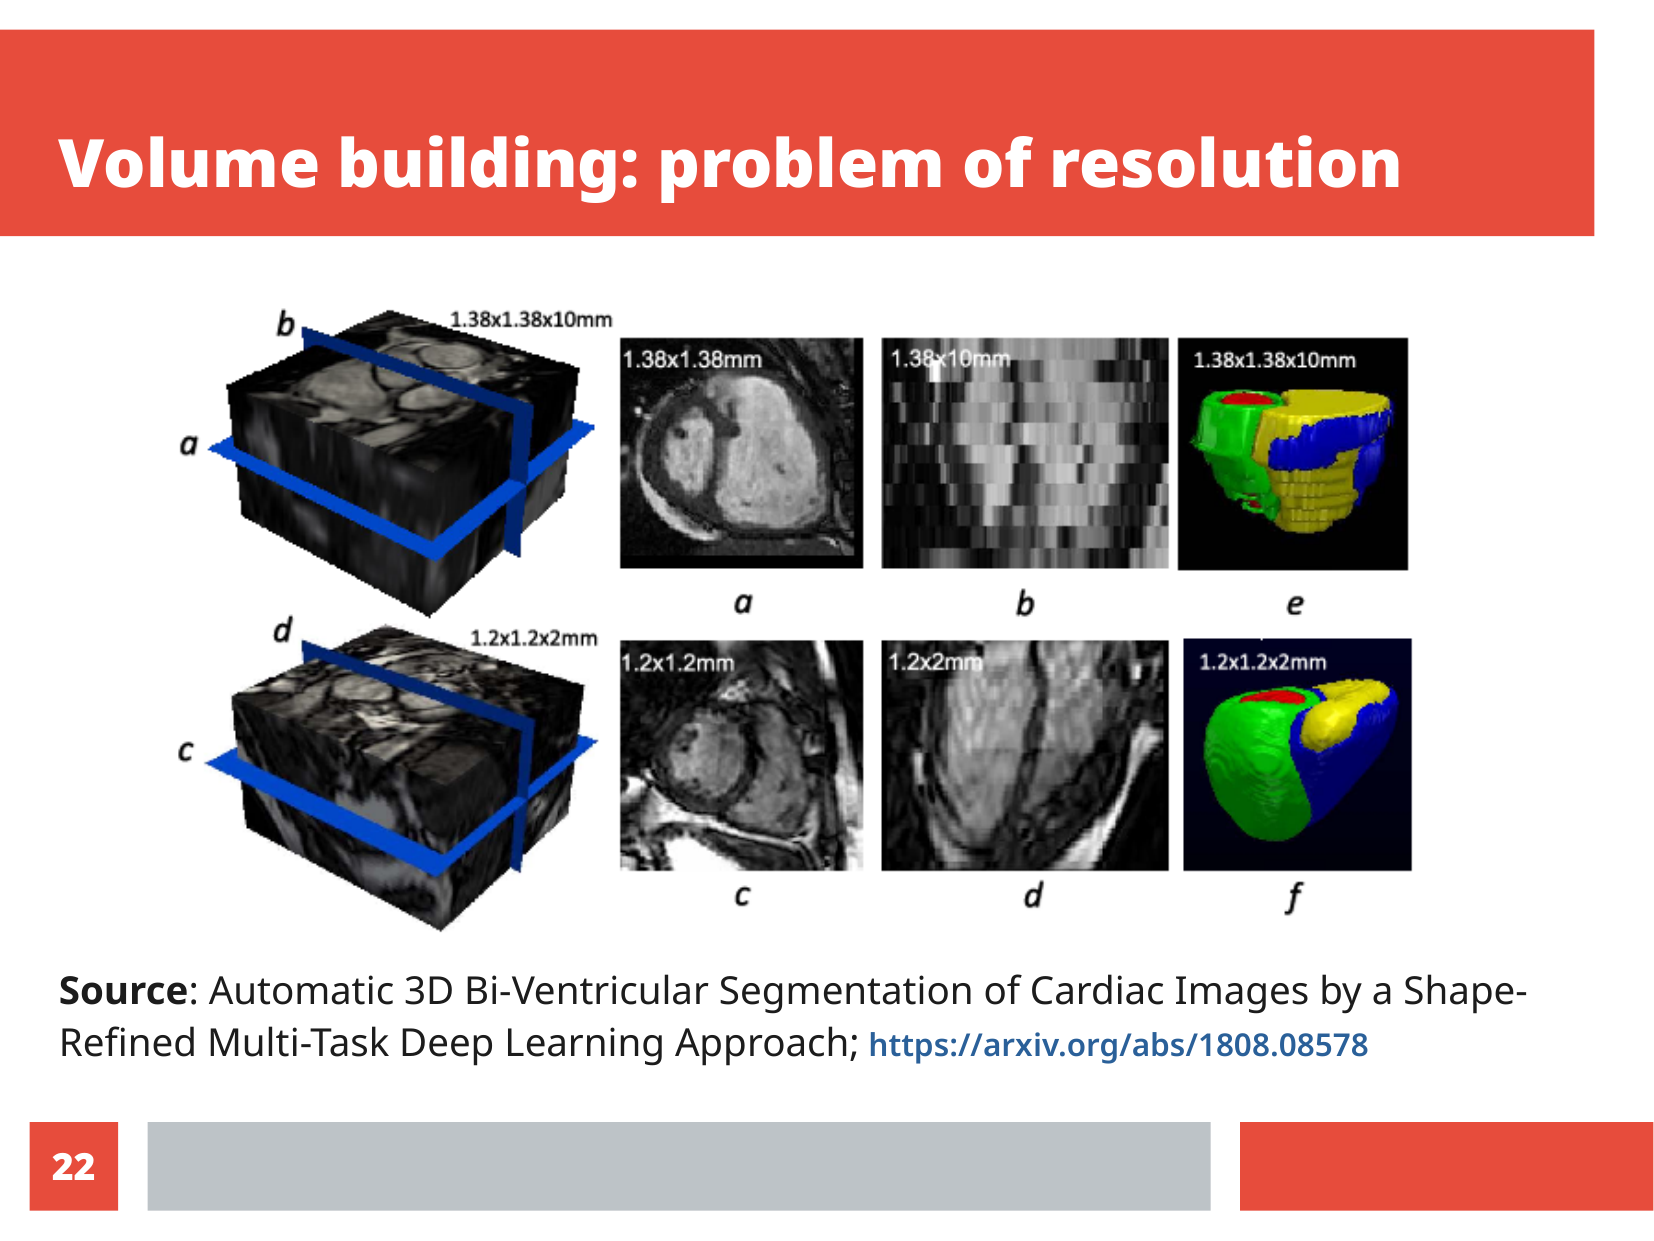

# Volume building: problem of resolution
Source: Automatic 3D Bi-Ventricular Segmentation of Cardiac Images by a Shape-Refined Multi-Task Deep Learning Approach; https://arxiv.org/abs/1808.08578
22